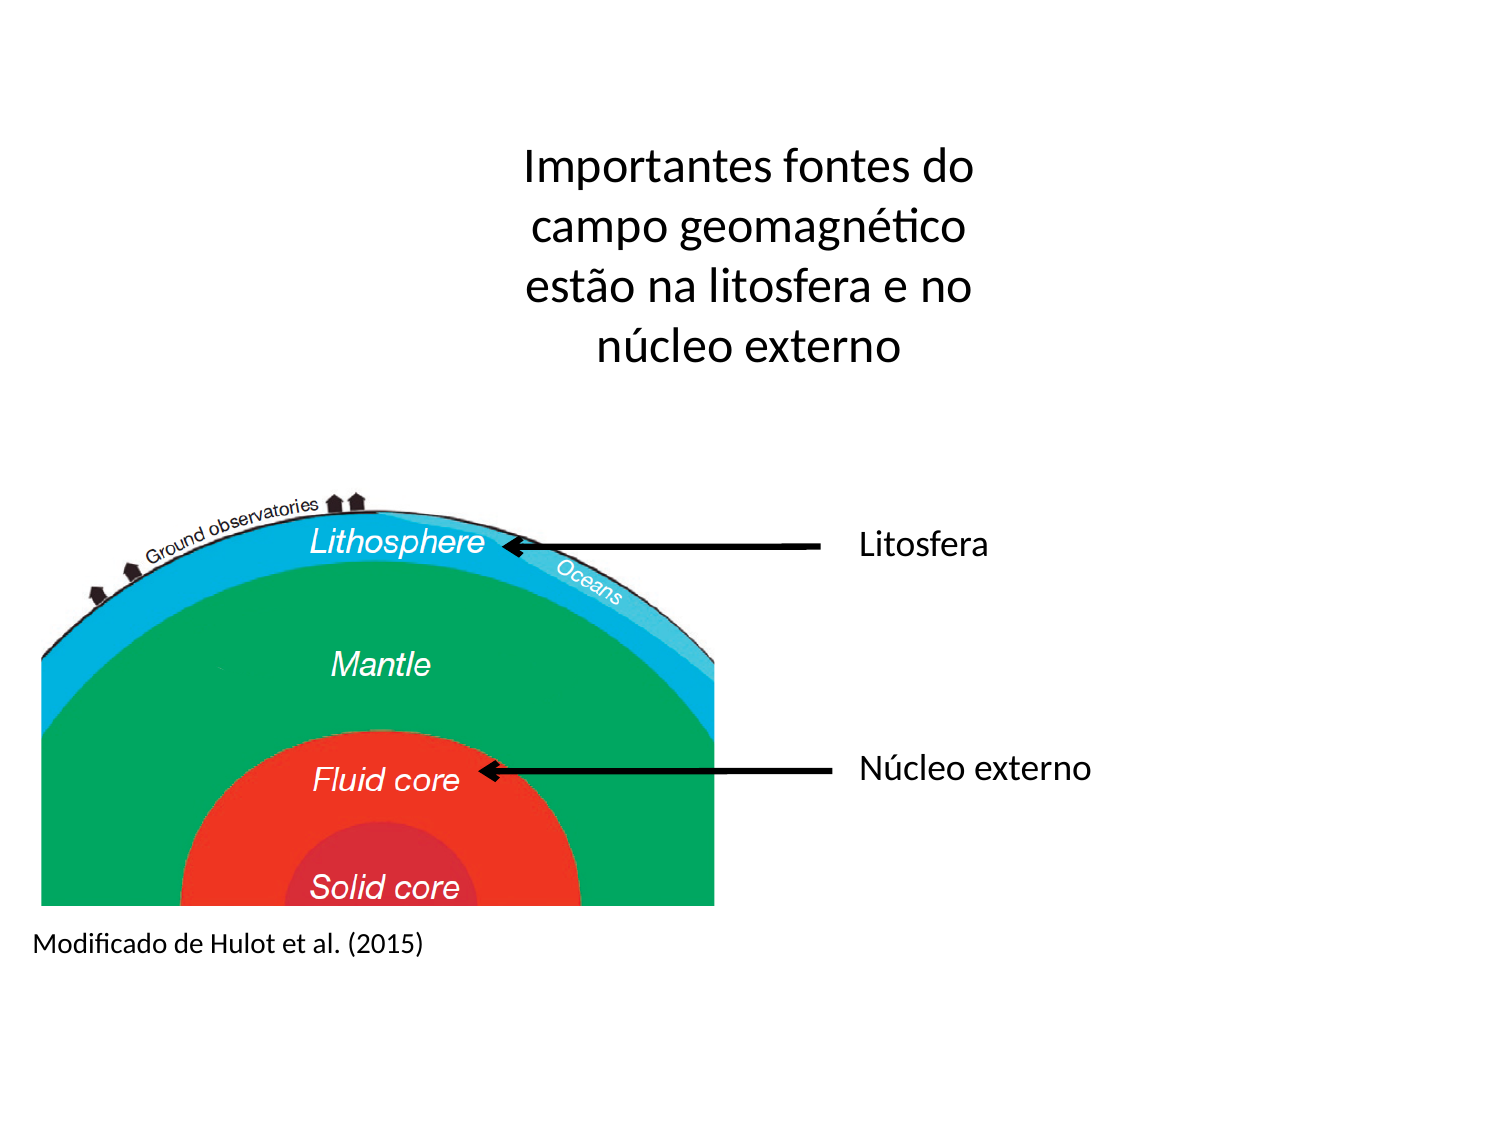

Importantes fontes do campo geomagnético estão na litosfera e no núcleo externo
Litosfera
Núcleo externo
Modificado de Hulot et al. (2015)